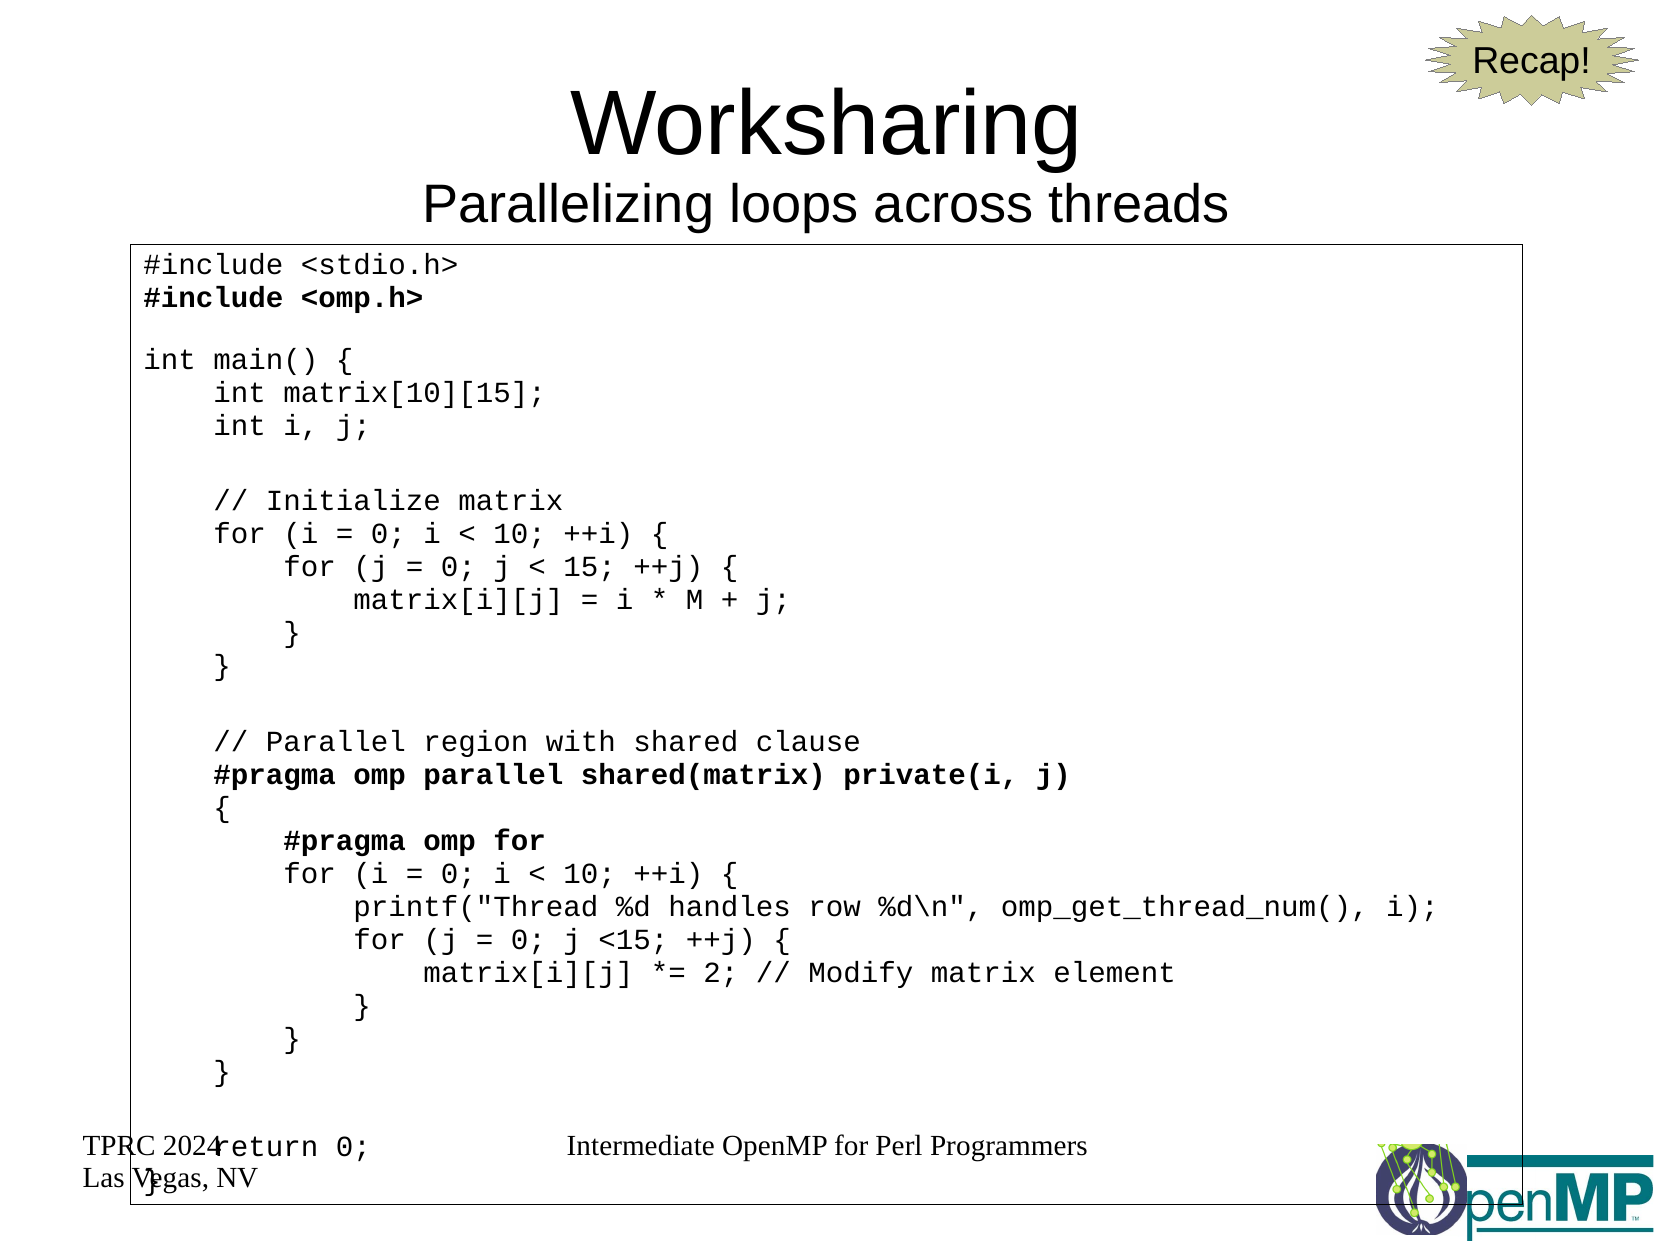

Recap!
# Worksharing Parallelizing loops across threads
#include <stdio.h>
#include <omp.h>
int main() {
 int matrix[10][15];
 int i, j;
 // Initialize matrix
 for (i = 0; i < 10; ++i) {
 for (j = 0; j < 15; ++j) {
 matrix[i][j] = i * M + j;
 }
 }
 // Parallel region with shared clause
 #pragma omp parallel shared(matrix) private(i, j)
 {
 #pragma omp for
 for (i = 0; i < 10; ++i) {
 printf("Thread %d handles row %d\n", omp_get_thread_num(), i);
 for (j = 0; j <15; ++j) {
 matrix[i][j] *= 2; // Modify matrix element
 }
 }
 }
 return 0;
}